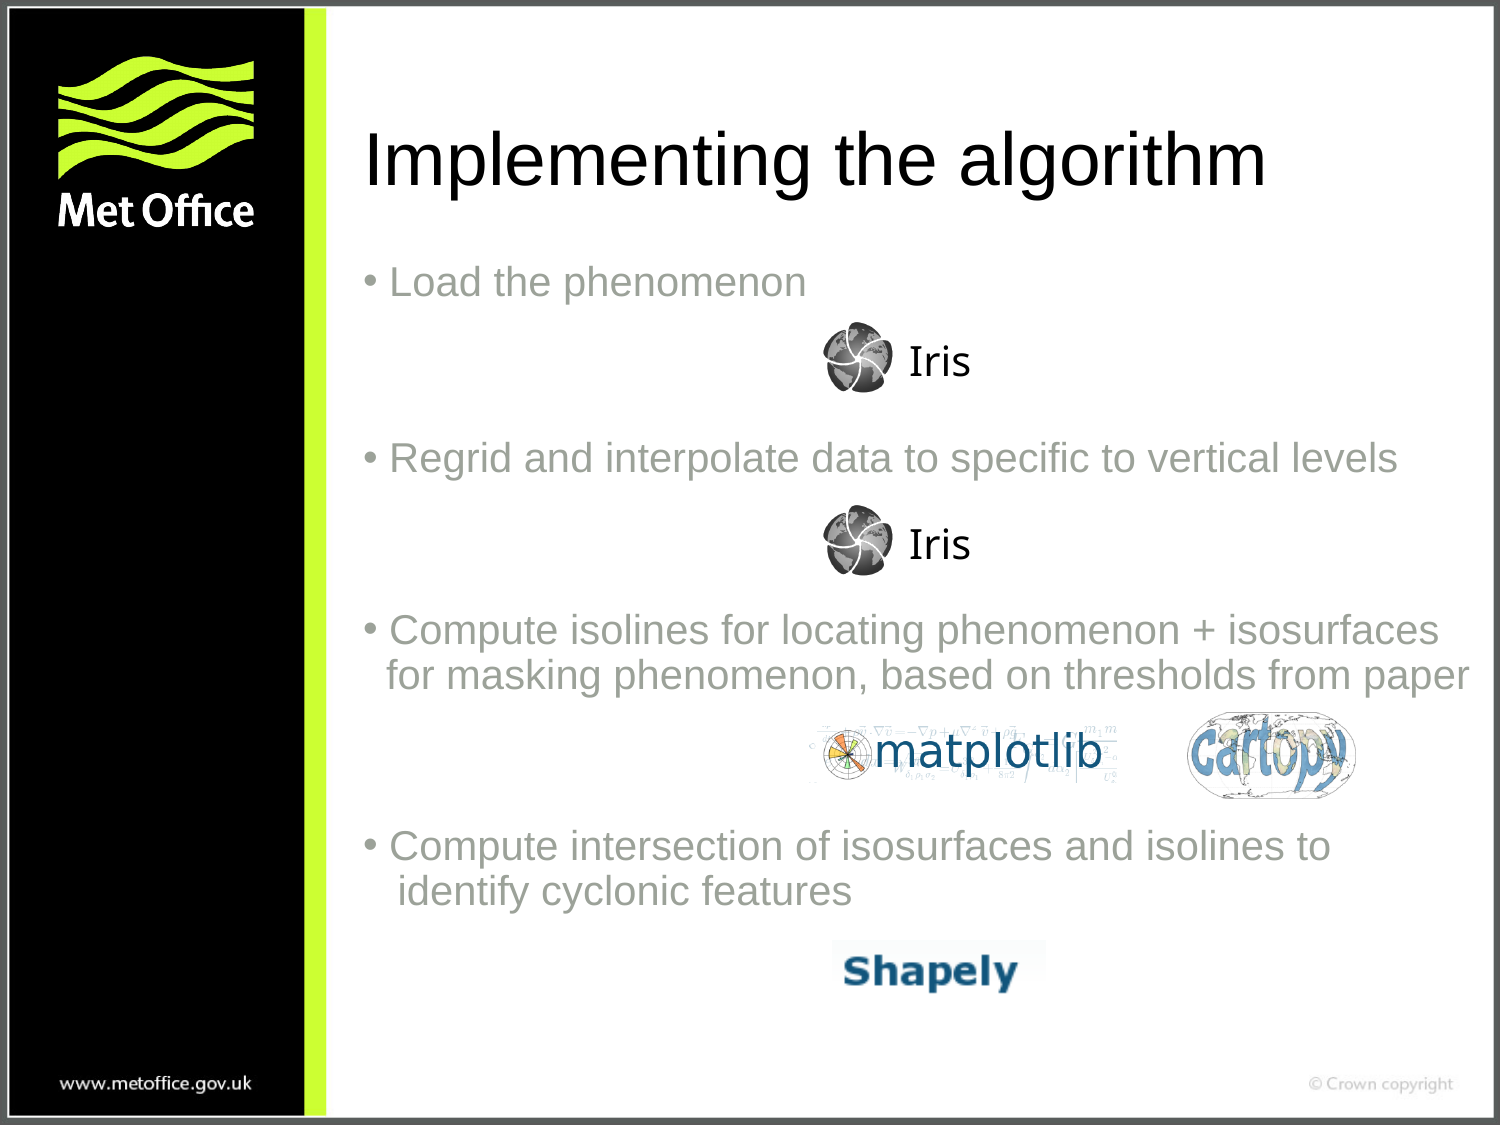

# Implementing the algorithm
 Load the phenomenon
 Regrid and interpolate data to specific to vertical levels
 Compute isolines for locating phenomenon + isosurfaces
 for masking phenomenon, based on thresholds from paper
 Compute intersection of isosurfaces and isolines to
 identify cyclonic features
Iris
Iris